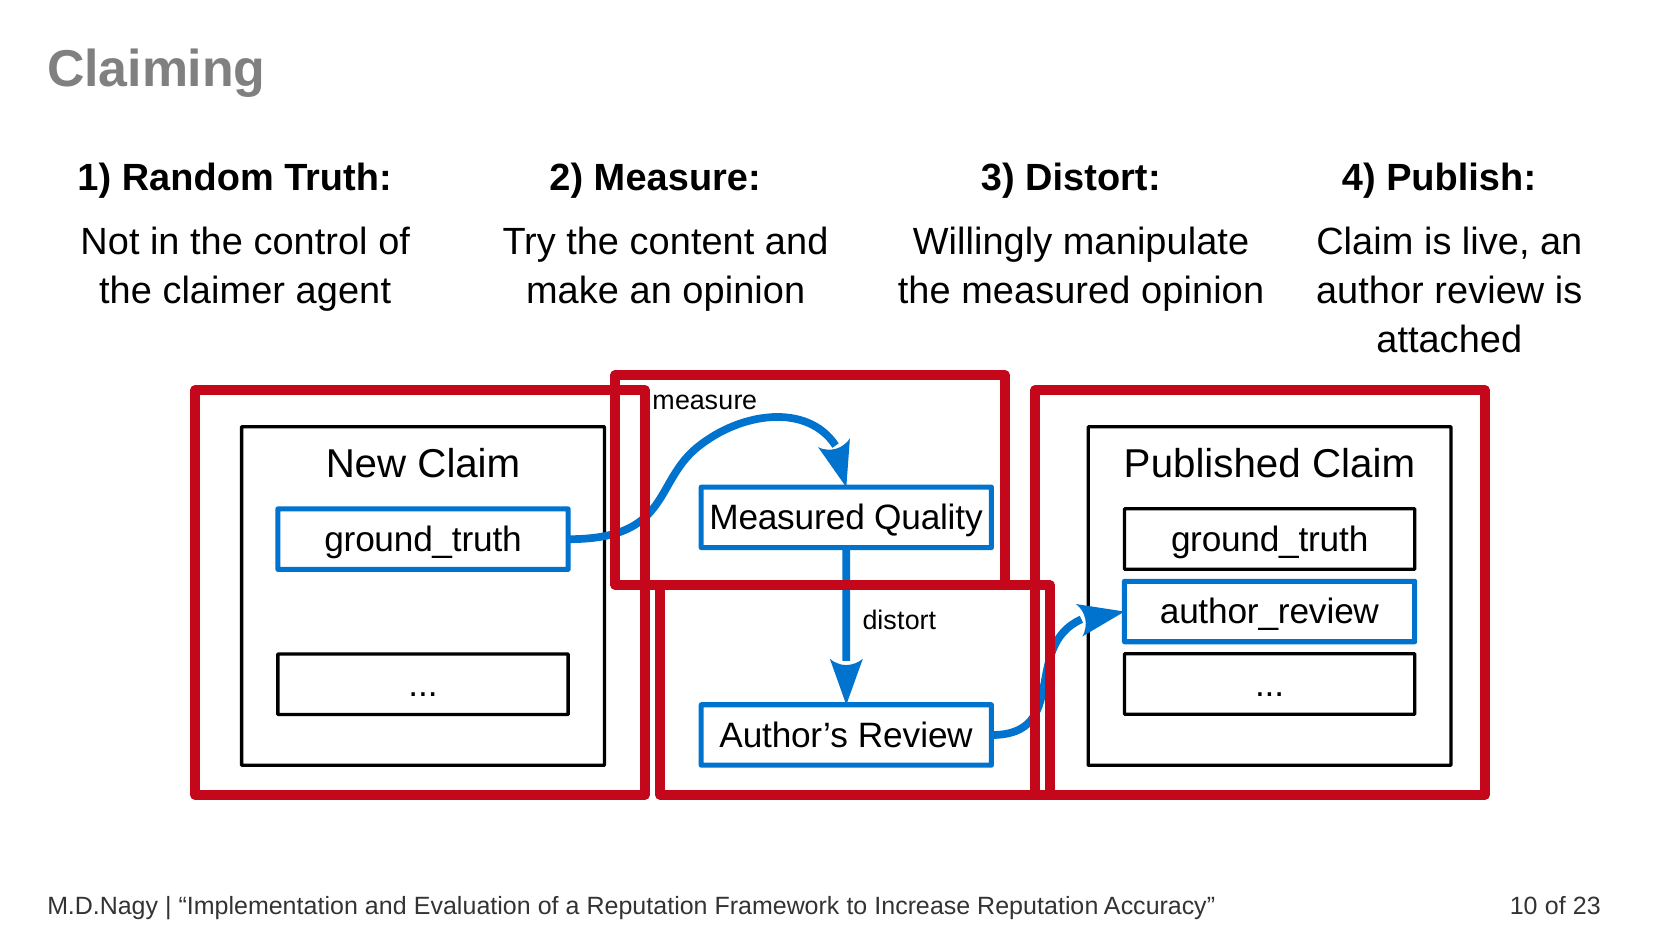

# Claiming
1) Random Truth:
Not in the control of the claimer agent
2) Measure:
Try the content and make an opinion
3) Distort:
Willingly manipulate the measured opinion
4) Publish:
Claim is live, an author review is attached
M.D.Nagy | “Implementation and Evaluation of a Reputation Framework to Increase Reputation Accuracy”
10